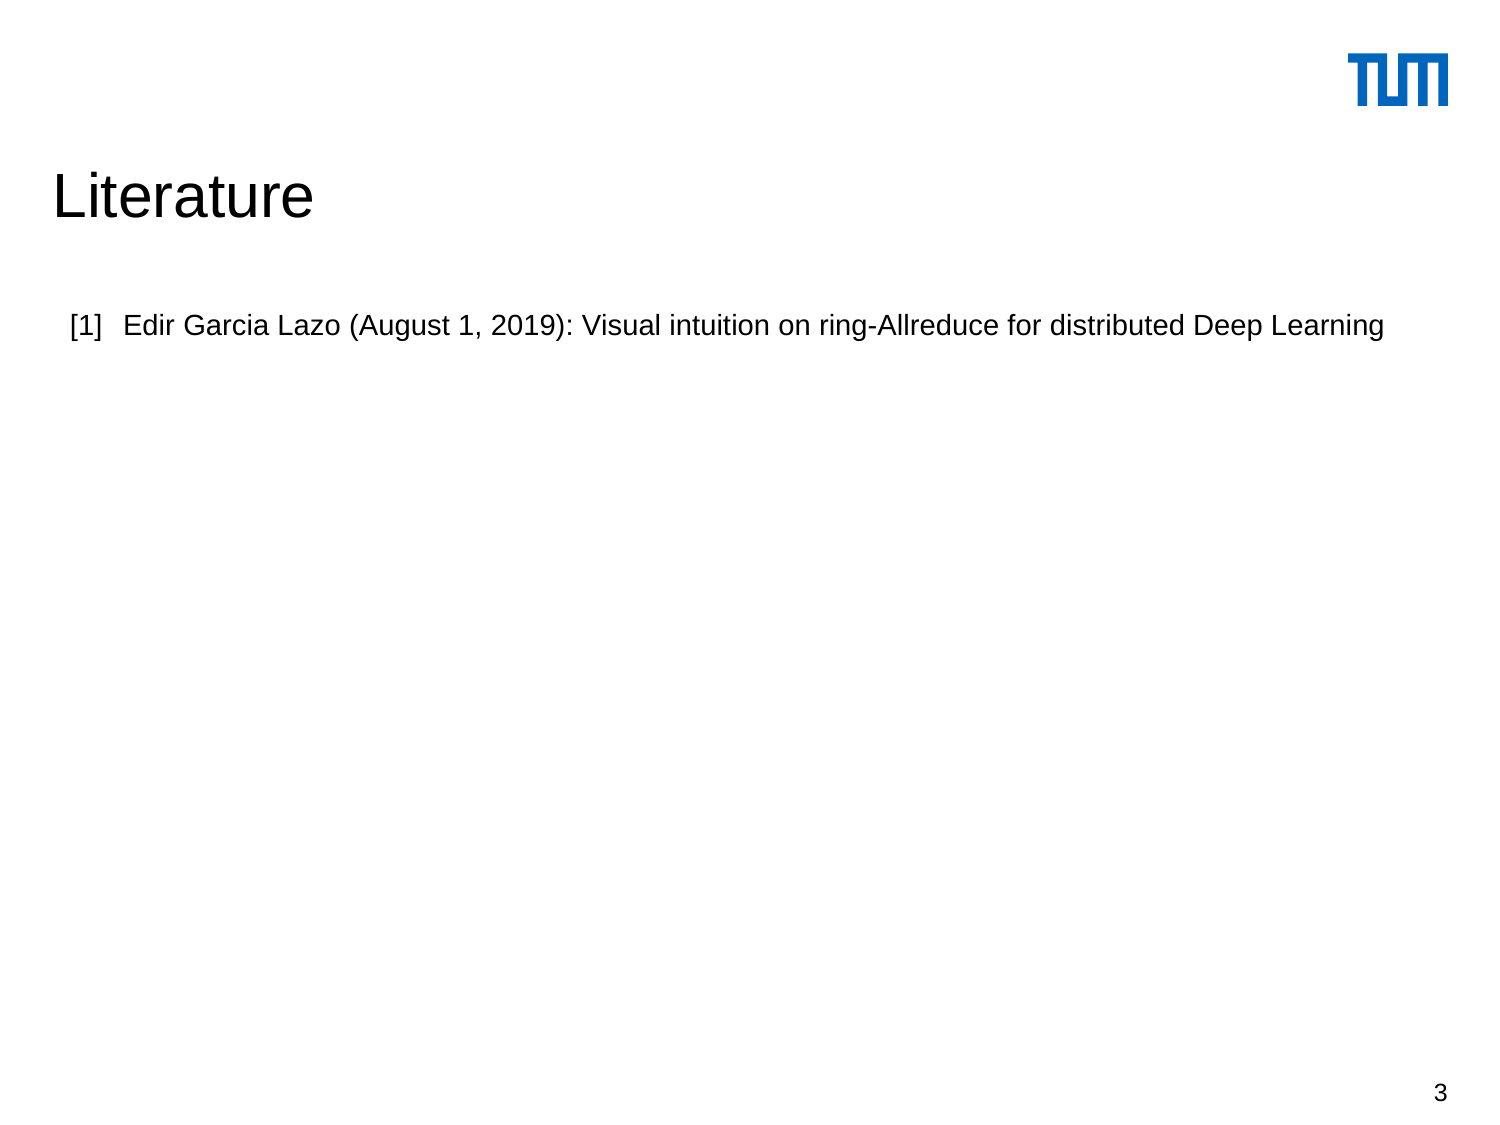

Literature
# Edir Garcia Lazo (August 1, 2019): Visual intuition on ring-Allreduce for distributed Deep Learning
Dr. rer. nat. Erika Mustermann (TUM) | kann beliebig erweitert werden | Infos mit Strich trennen
3